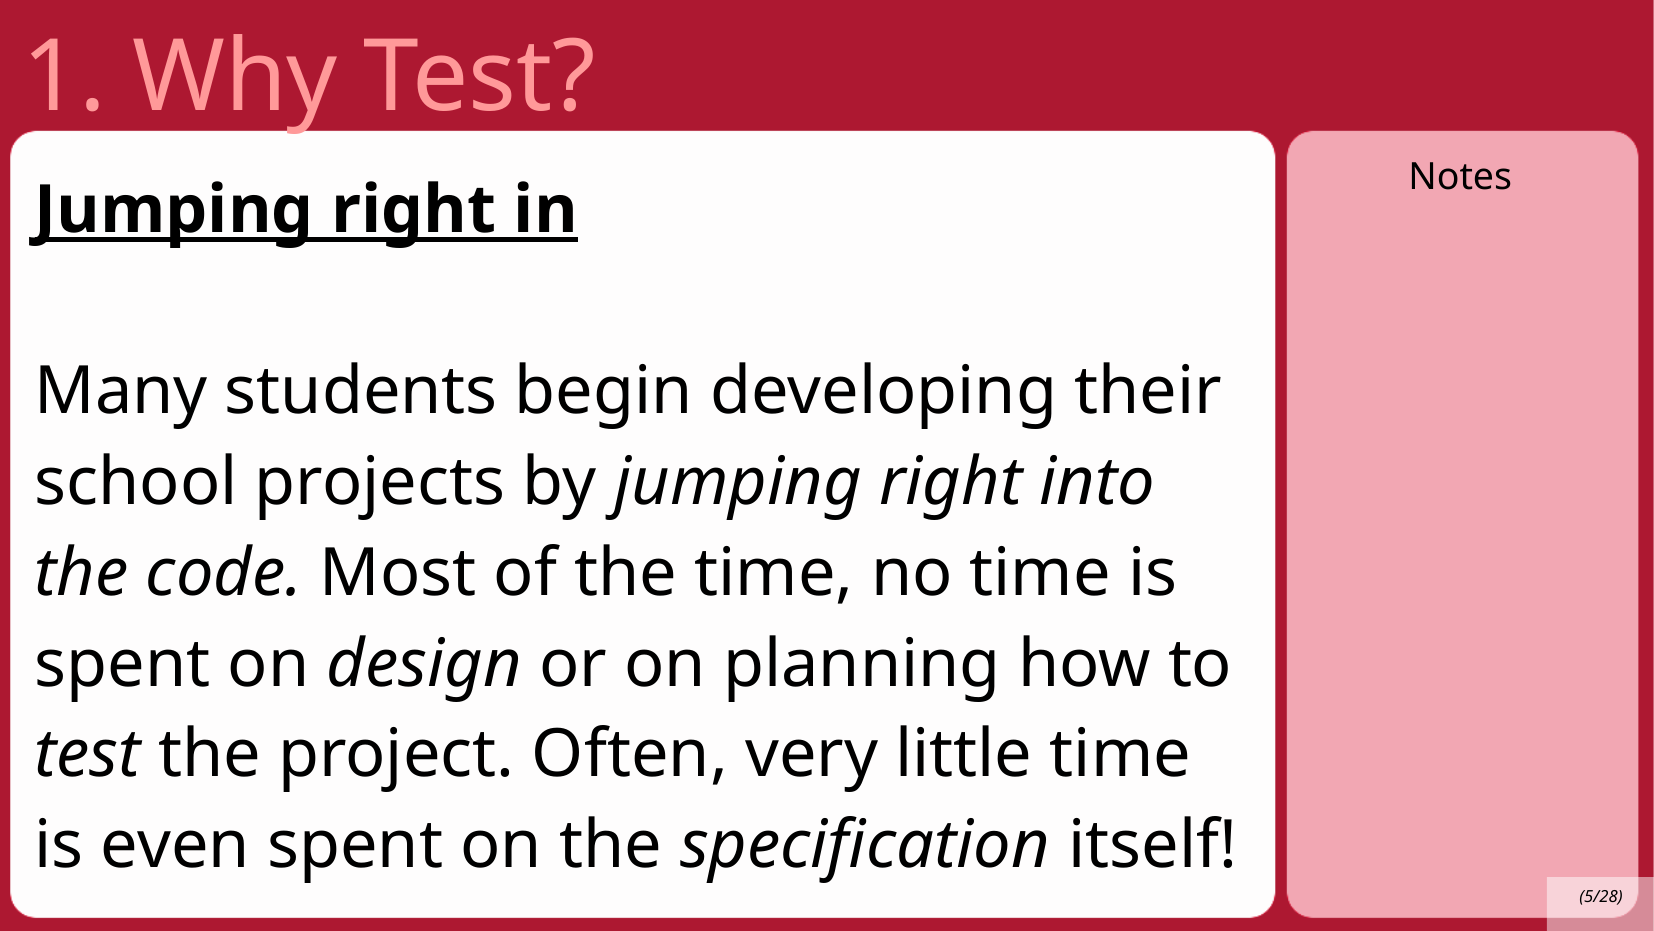

# 1. Why Test?
Notes
Jumping right in
Many students begin developing their school projects by jumping right into the code. Most of the time, no time is spent on design or on planning how to test the project. Often, very little time is even spent on the specification itself!